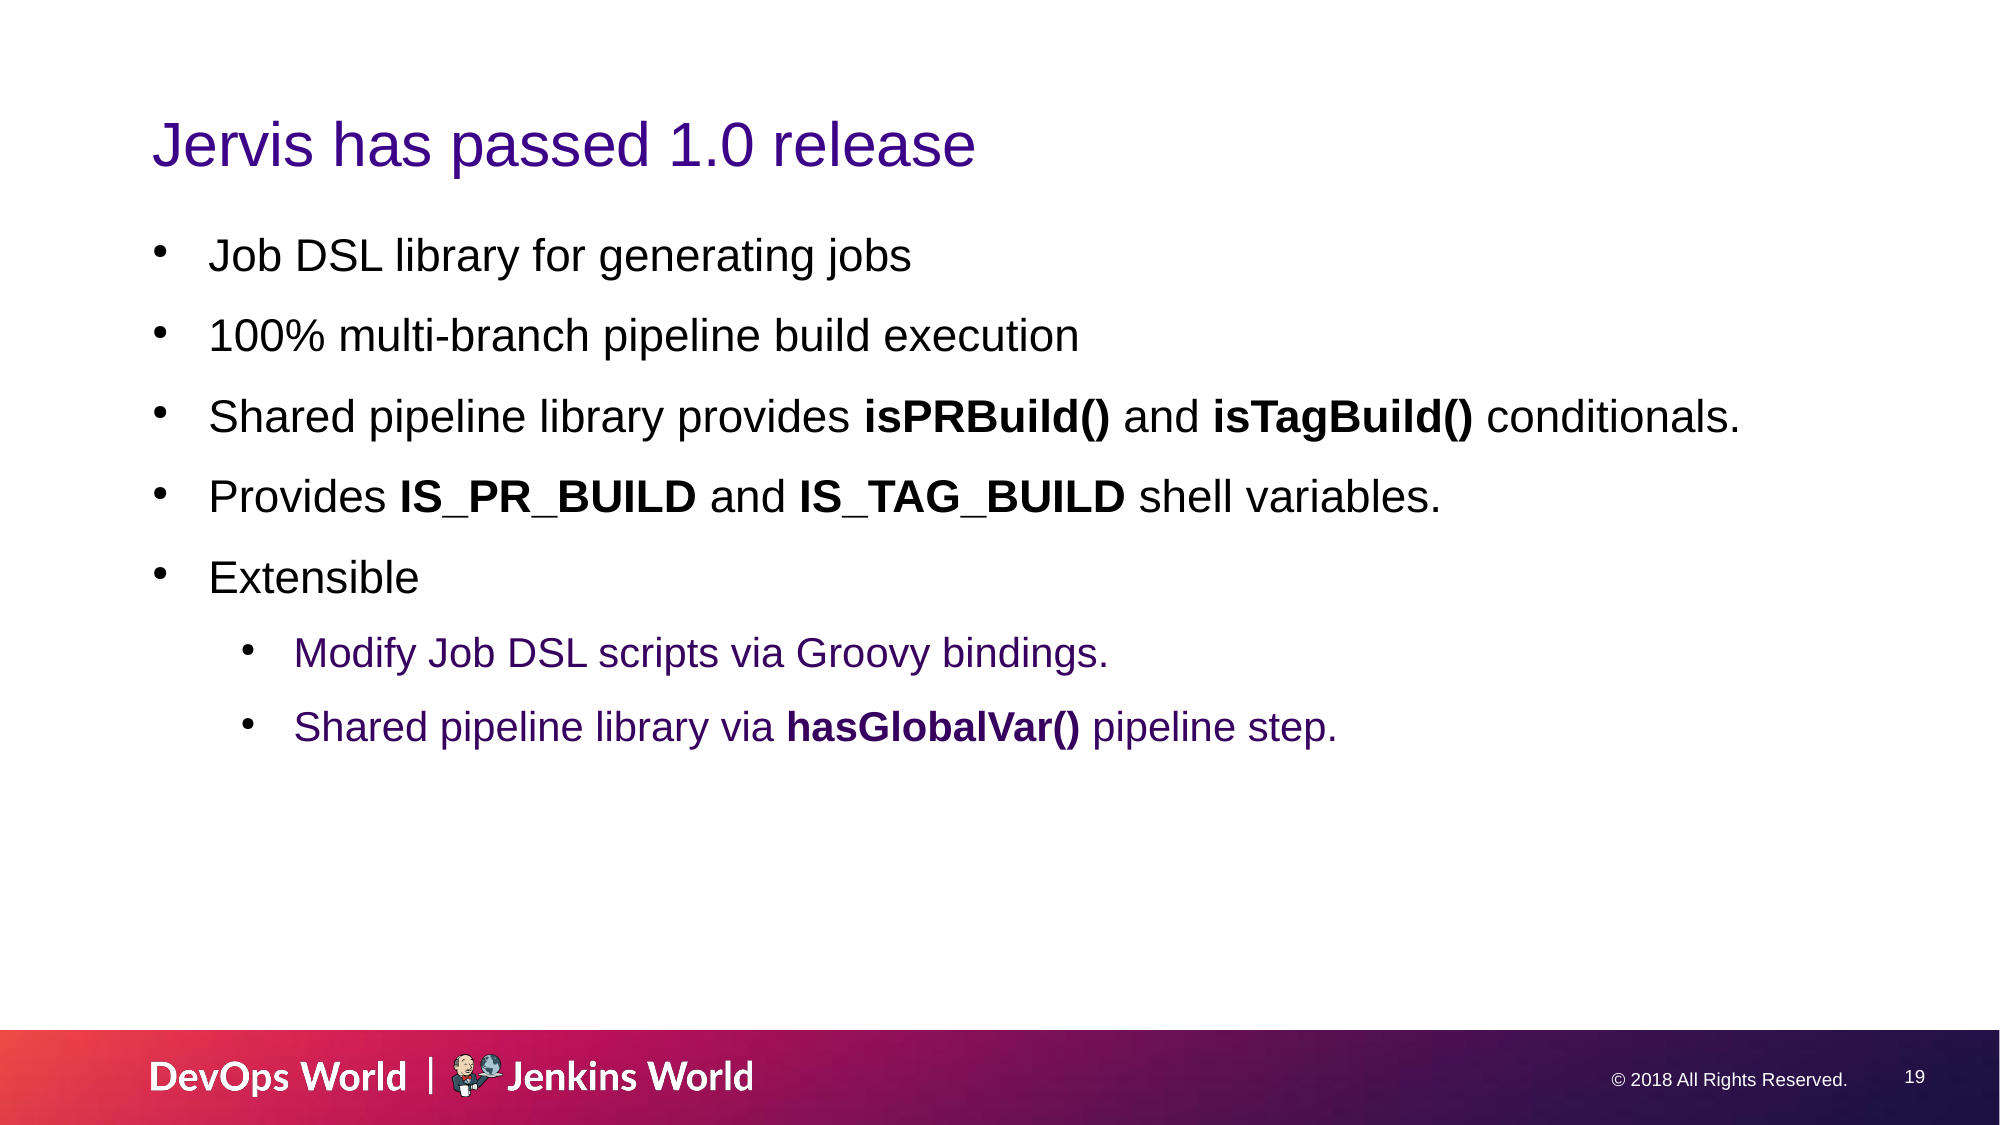

# Jervis has passed 1.0 release
Job DSL library for generating jobs
100% multi-branch pipeline build execution
Shared pipeline library provides isPRBuild() and isTagBuild() conditionals.
Provides IS_PR_BUILD and IS_TAG_BUILD shell variables.
Extensible
Modify Job DSL scripts via Groovy bindings.
Shared pipeline library via hasGlobalVar() pipeline step.